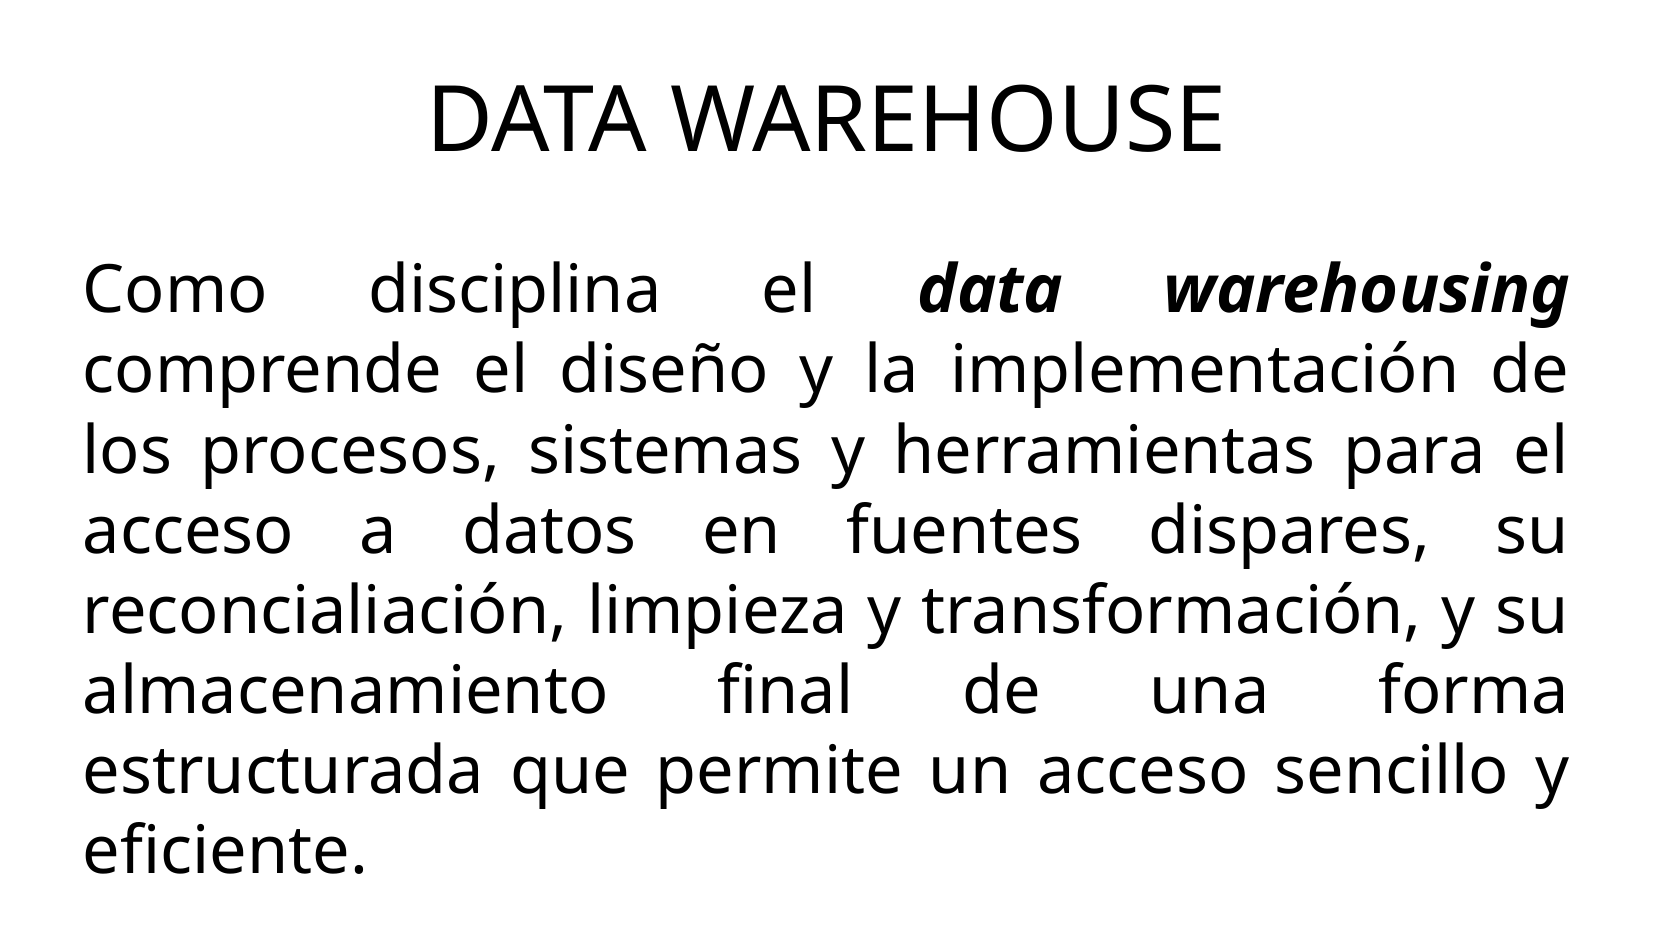

# DATA WAREHOUSE
Como disciplina el data warehousing comprende el diseño y la implementación de los procesos, sistemas y herramientas para el acceso a datos en fuentes dispares, su reconcialiación, limpieza y transformación, y su almacenamiento final de una forma estructurada que permite un acceso sencillo y eficiente.